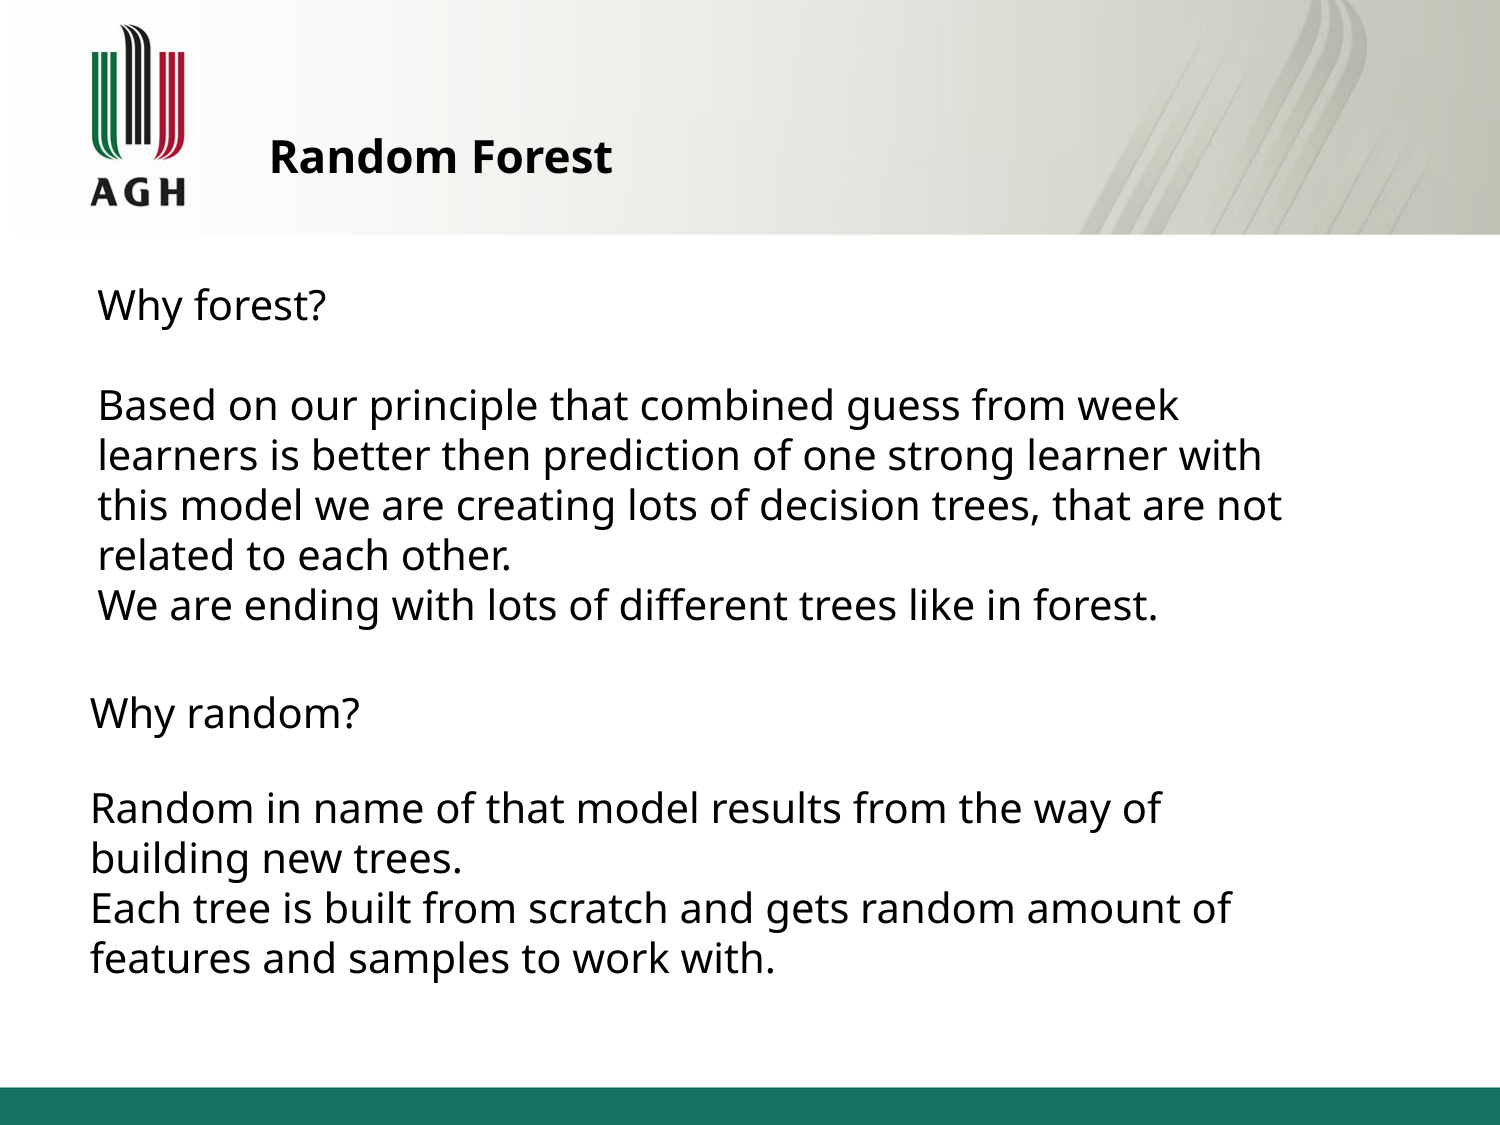

Random Forest
Why forest?
Based on our principle that combined guess from week learners is better then prediction of one strong learner with this model we are creating lots of decision trees, that are not related to each other.
We are ending with lots of different trees like in forest.
Why random?
Random in name of that model results from the way of building new trees.
Each tree is built from scratch and gets random amount of features and samples to work with.